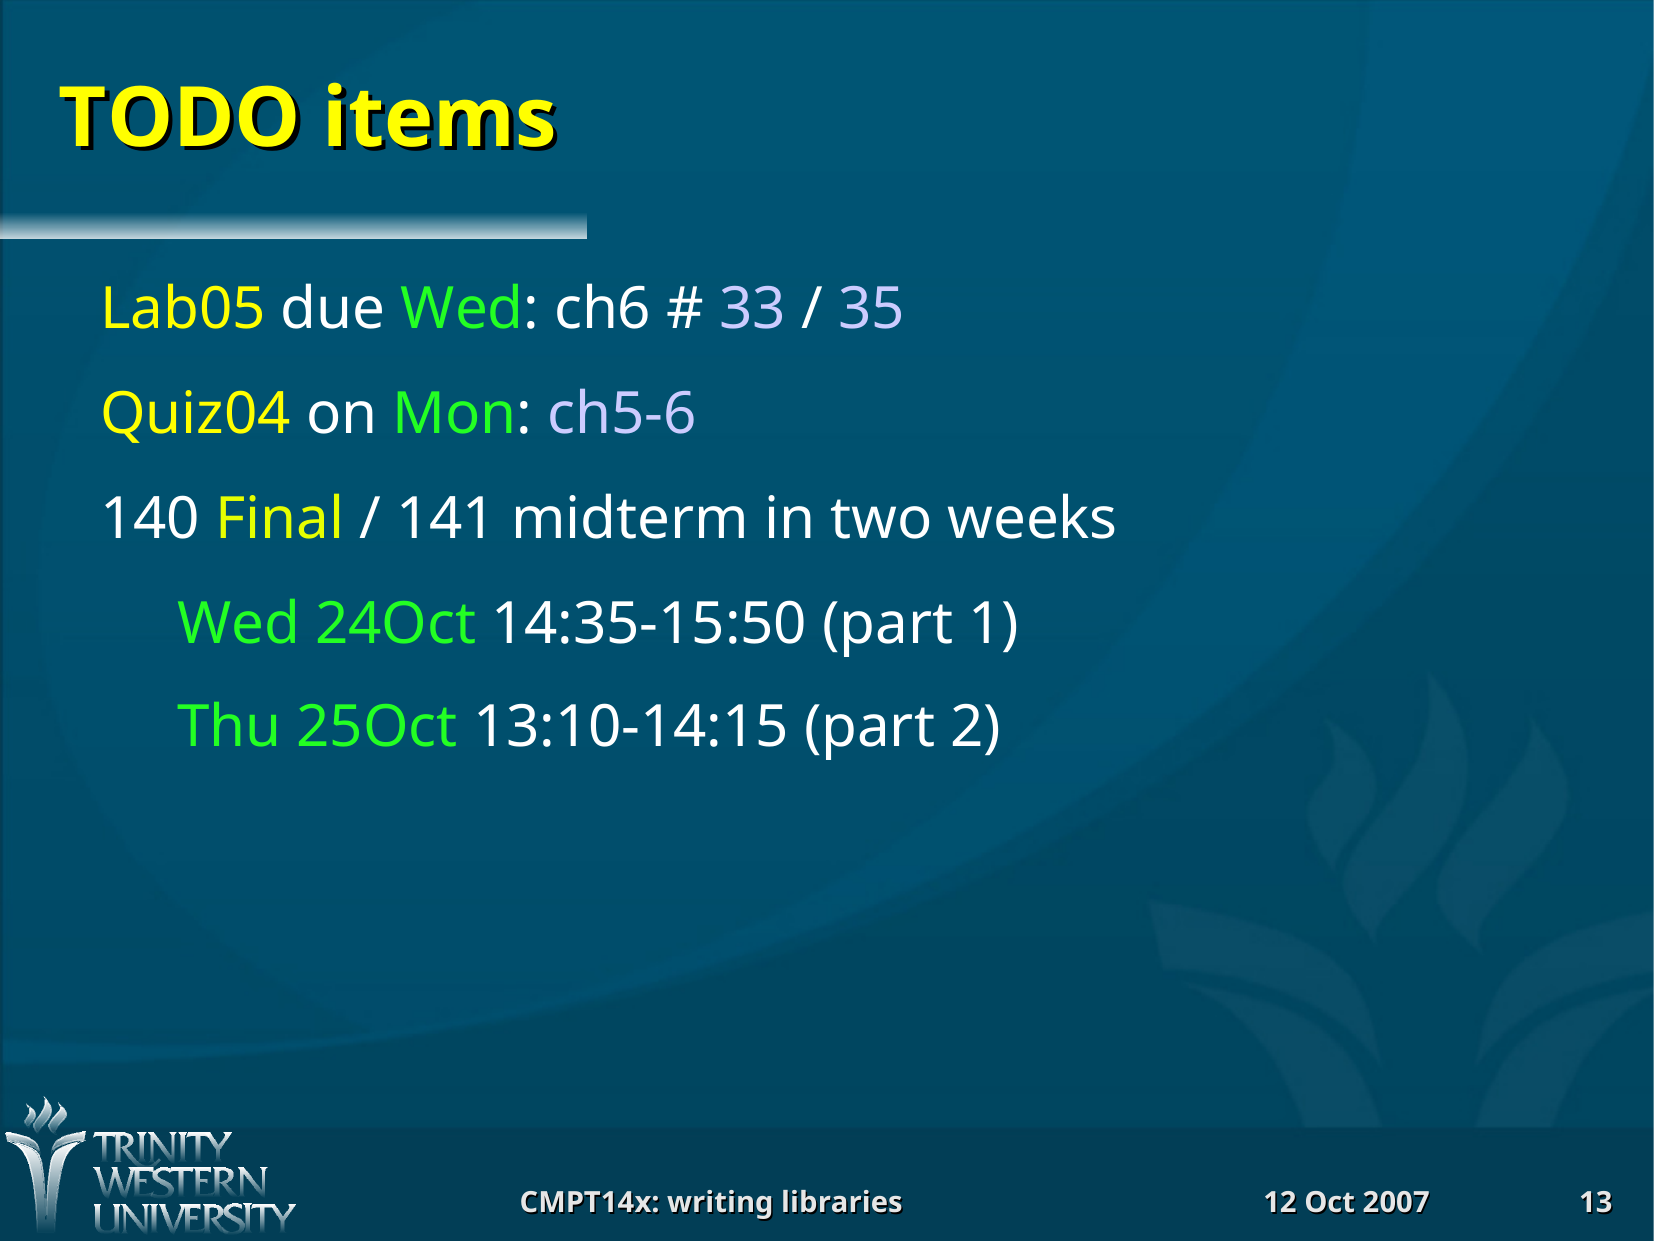

# TODO items
Lab05 due Wed: ch6 # 33 / 35
Quiz04 on Mon: ch5-6
140 Final / 141 midterm in two weeks
Wed 24Oct 14:35-15:50 (part 1)
Thu 25Oct 13:10-14:15 (part 2)
CMPT14x: writing libraries
12 Oct 2007
13